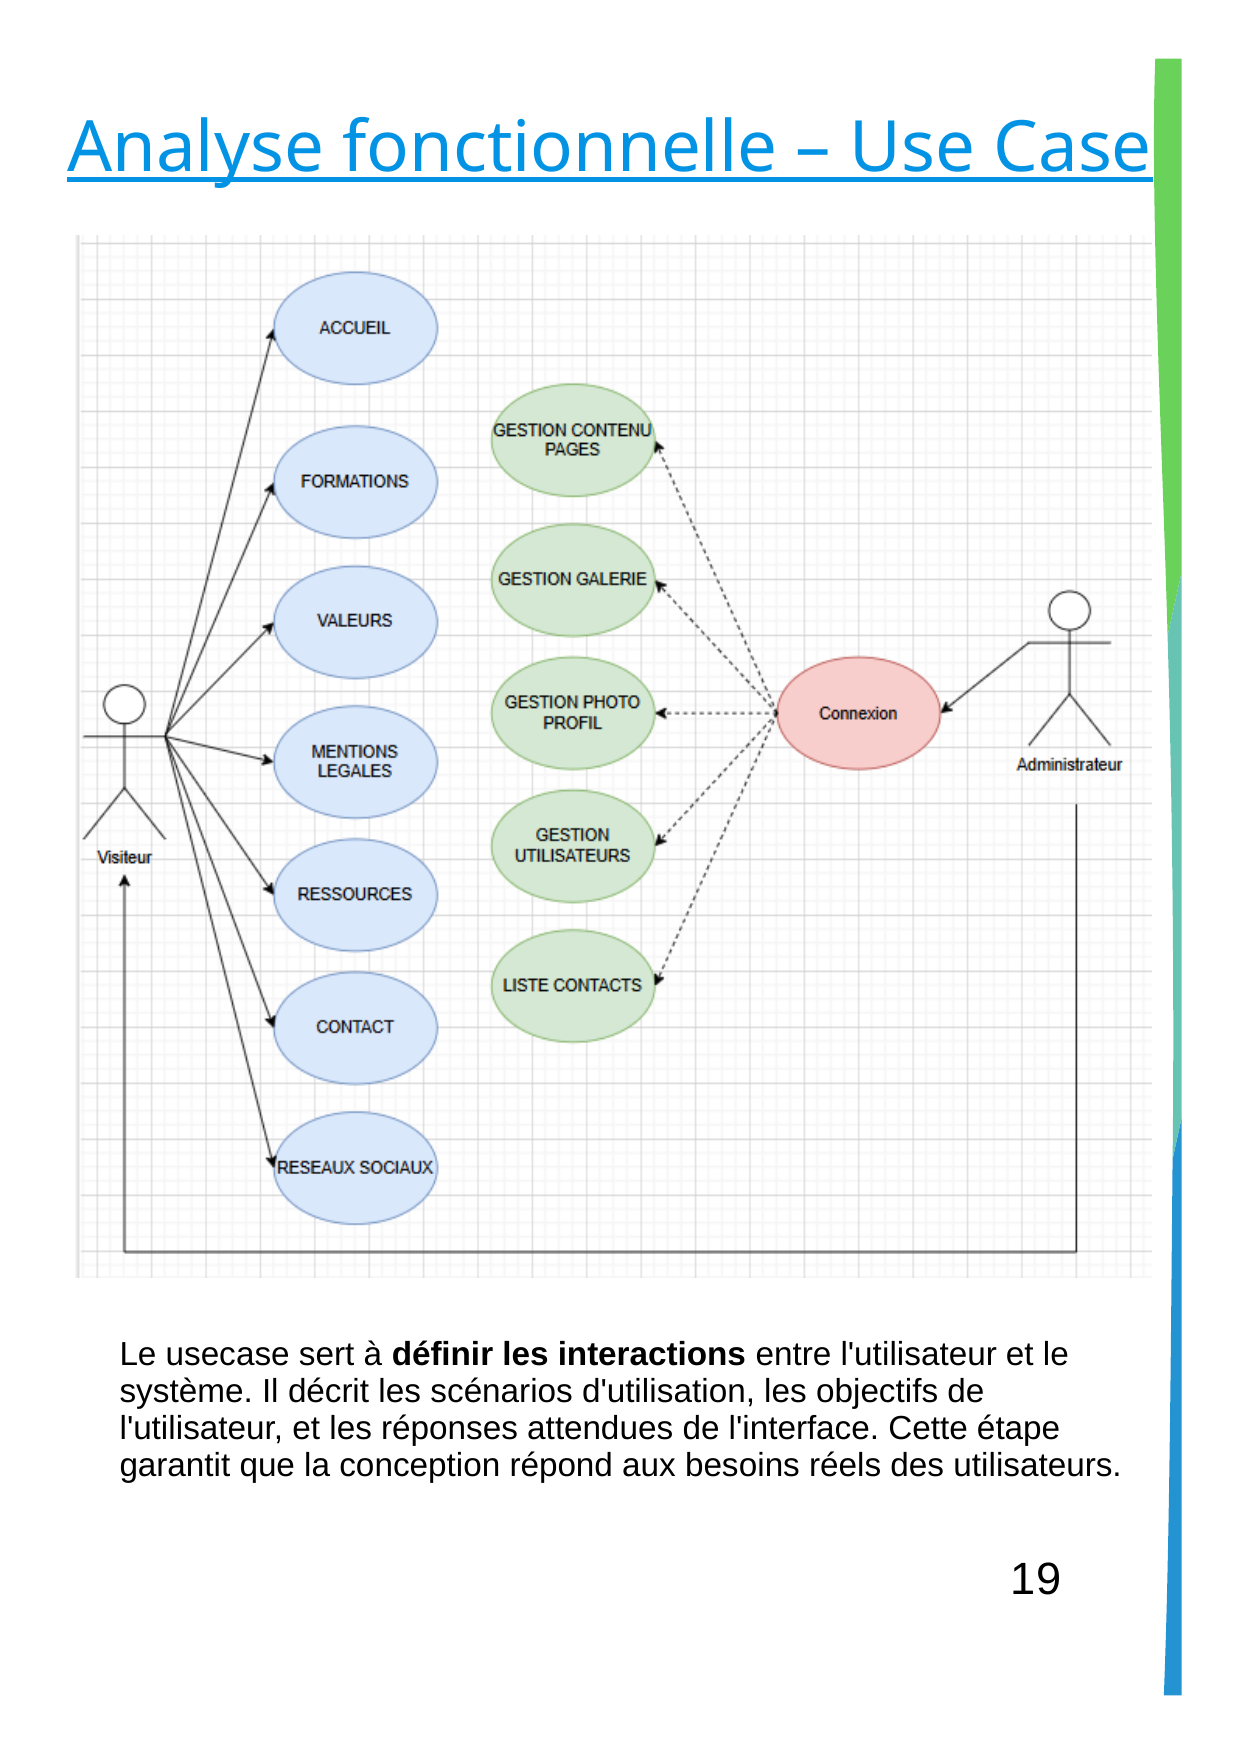

Analyse fonctionnelle – Use Case
Le usecase sert à définir les interactions entre l'utilisateur et le système. Il décrit les scénarios d'utilisation, les objectifs de l'utilisateur, et les réponses attendues de l'interface. Cette étape garantit que la conception répond aux besoins réels des utilisateurs.